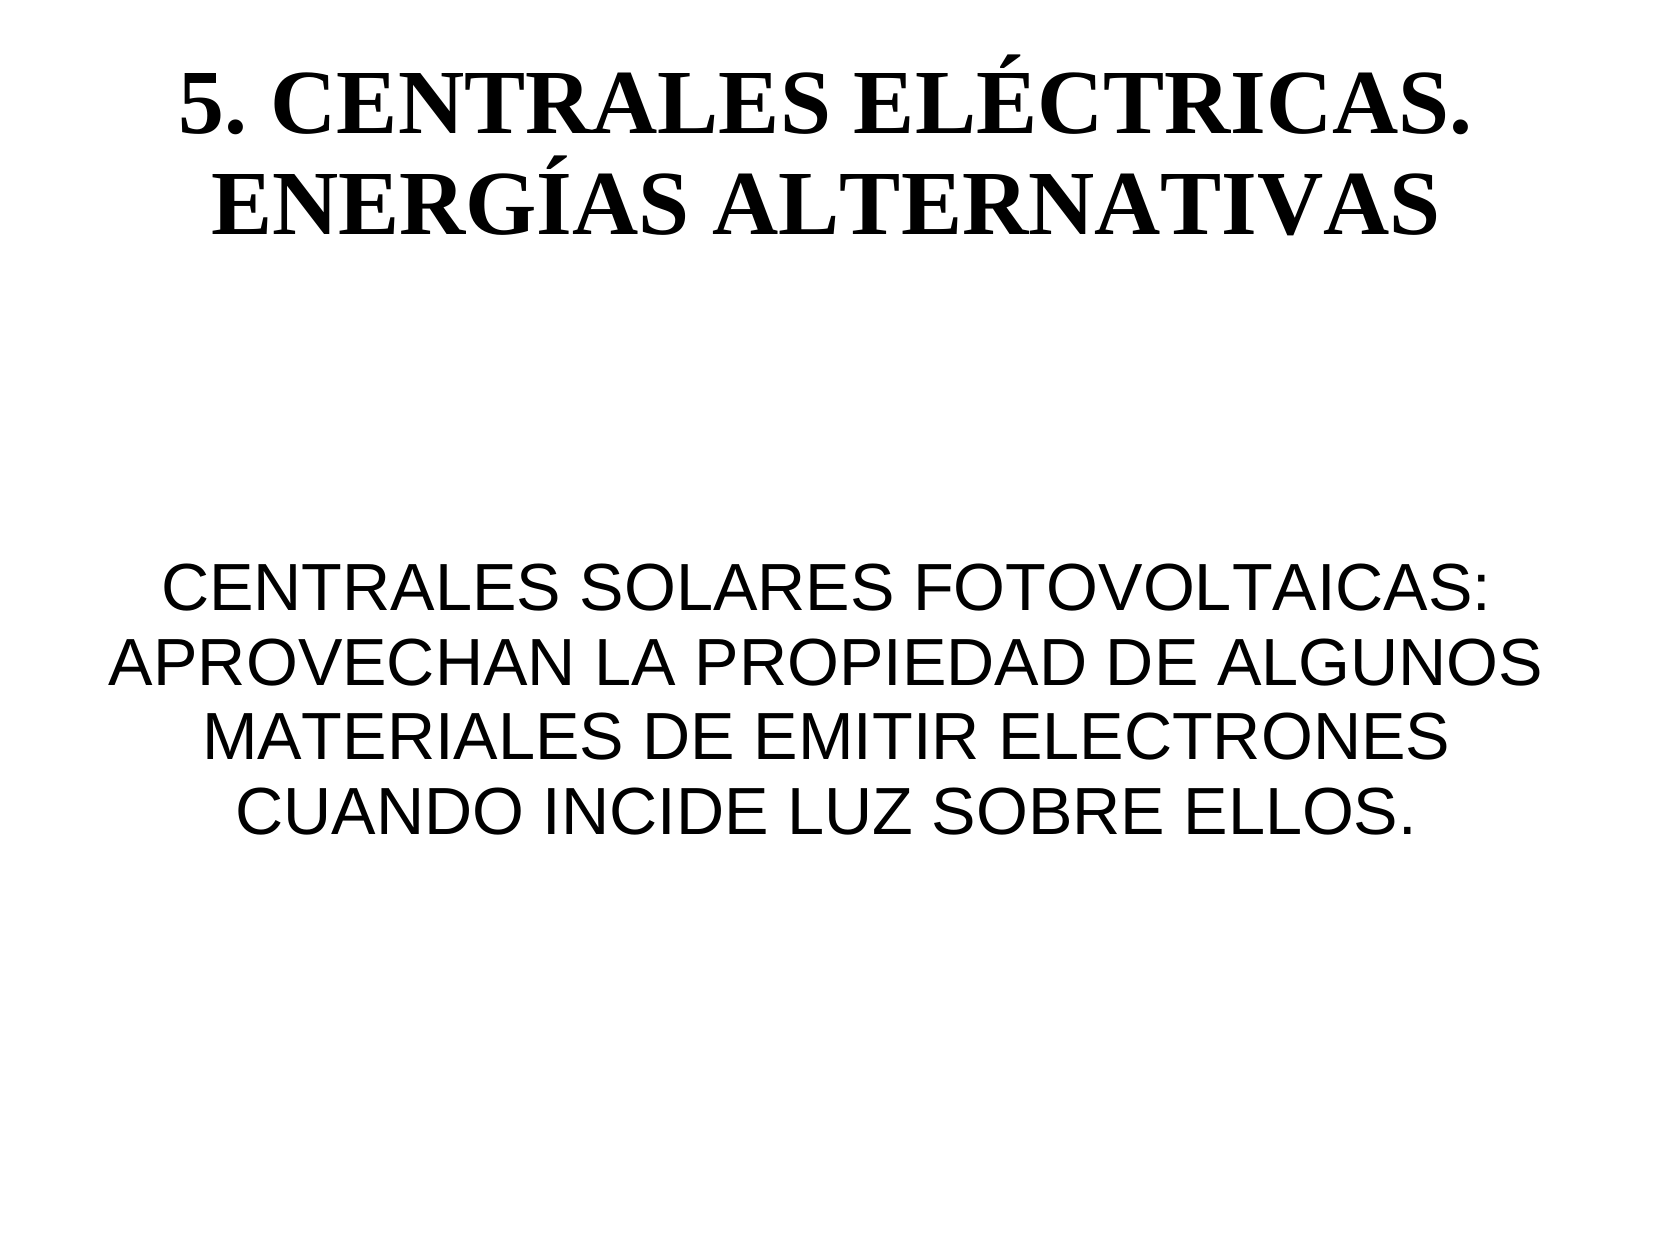

# 5. CENTRALES ELÉCTRICAS. ENERGÍAS ALTERNATIVAS
CENTRALES SOLARES FOTOVOLTAICAS: APROVECHAN LA PROPIEDAD DE ALGUNOS MATERIALES DE EMITIR ELECTRONES CUANDO INCIDE LUZ SOBRE ELLOS.